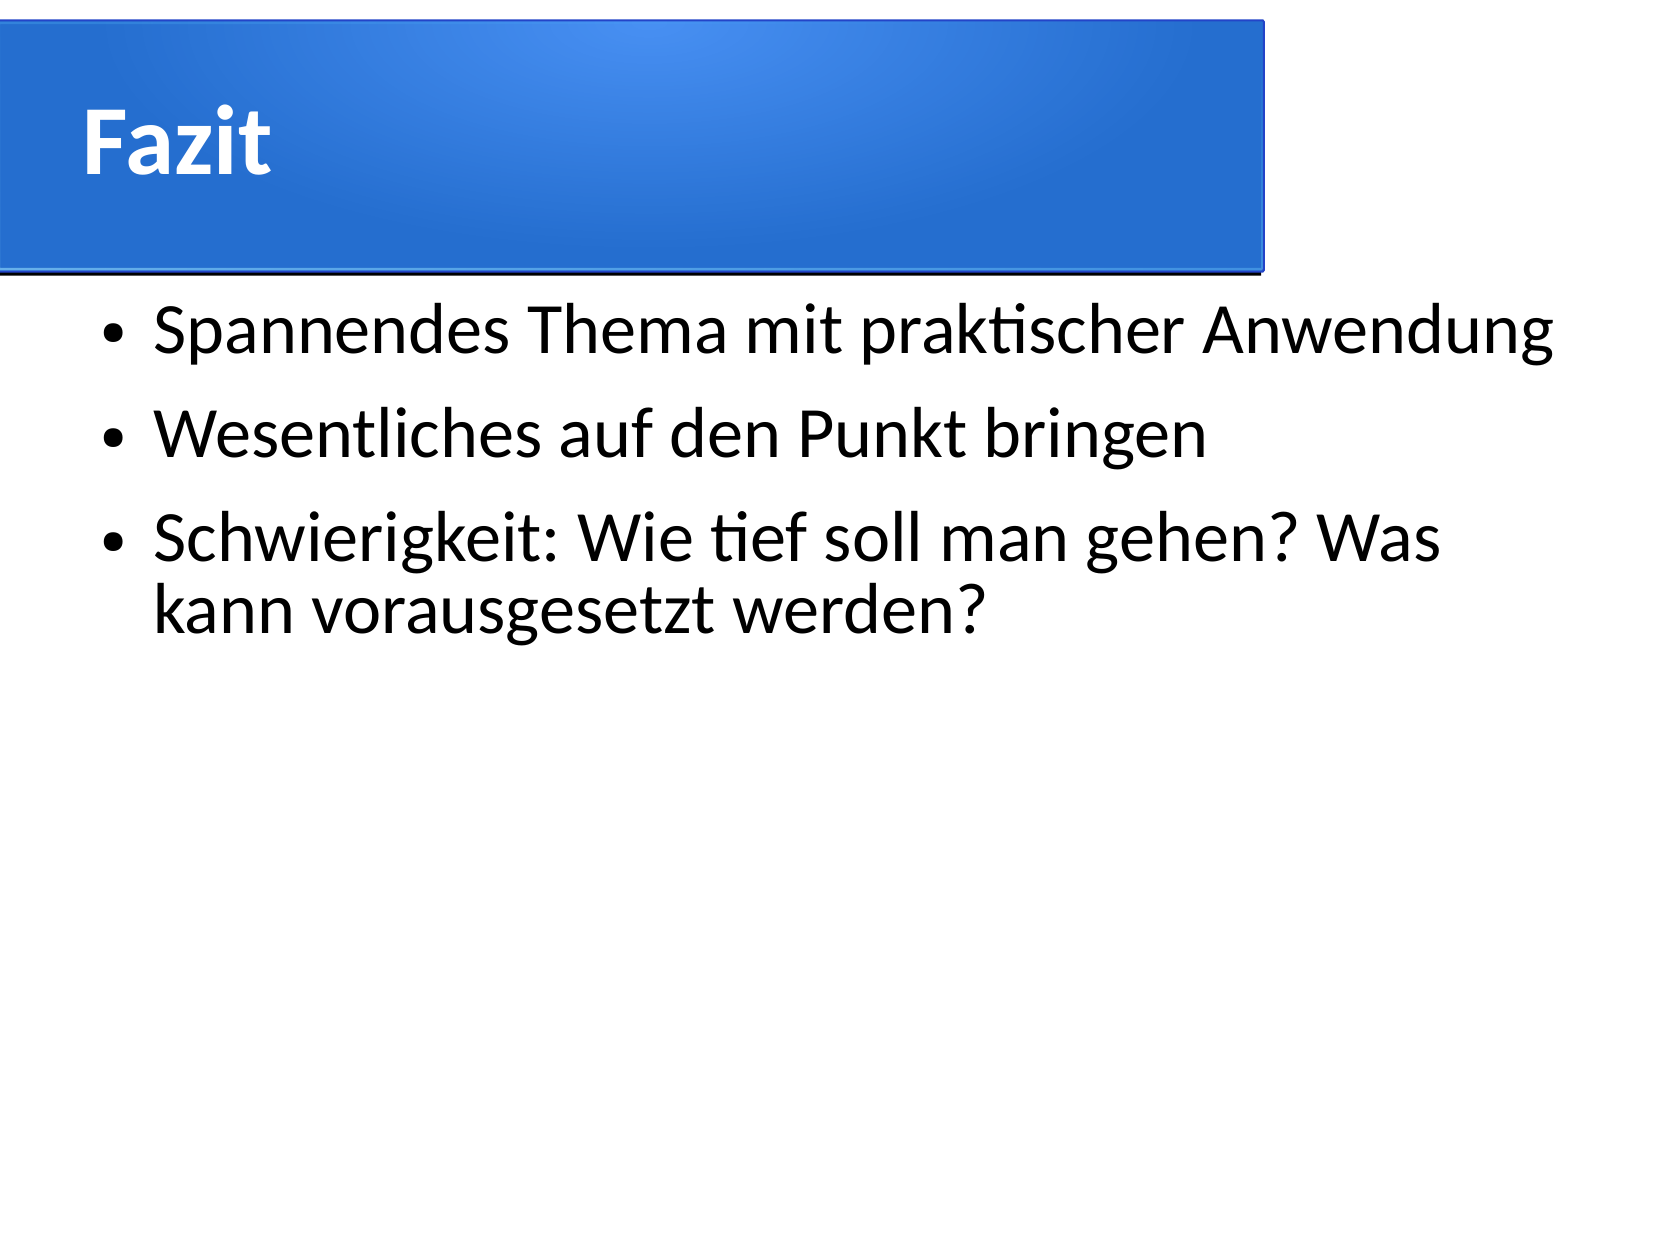

# Fazit
Spannendes Thema mit praktischer Anwendung
Wesentliches auf den Punkt bringen
Schwierigkeit: Wie tief soll man gehen? Was kann vorausgesetzt werden?